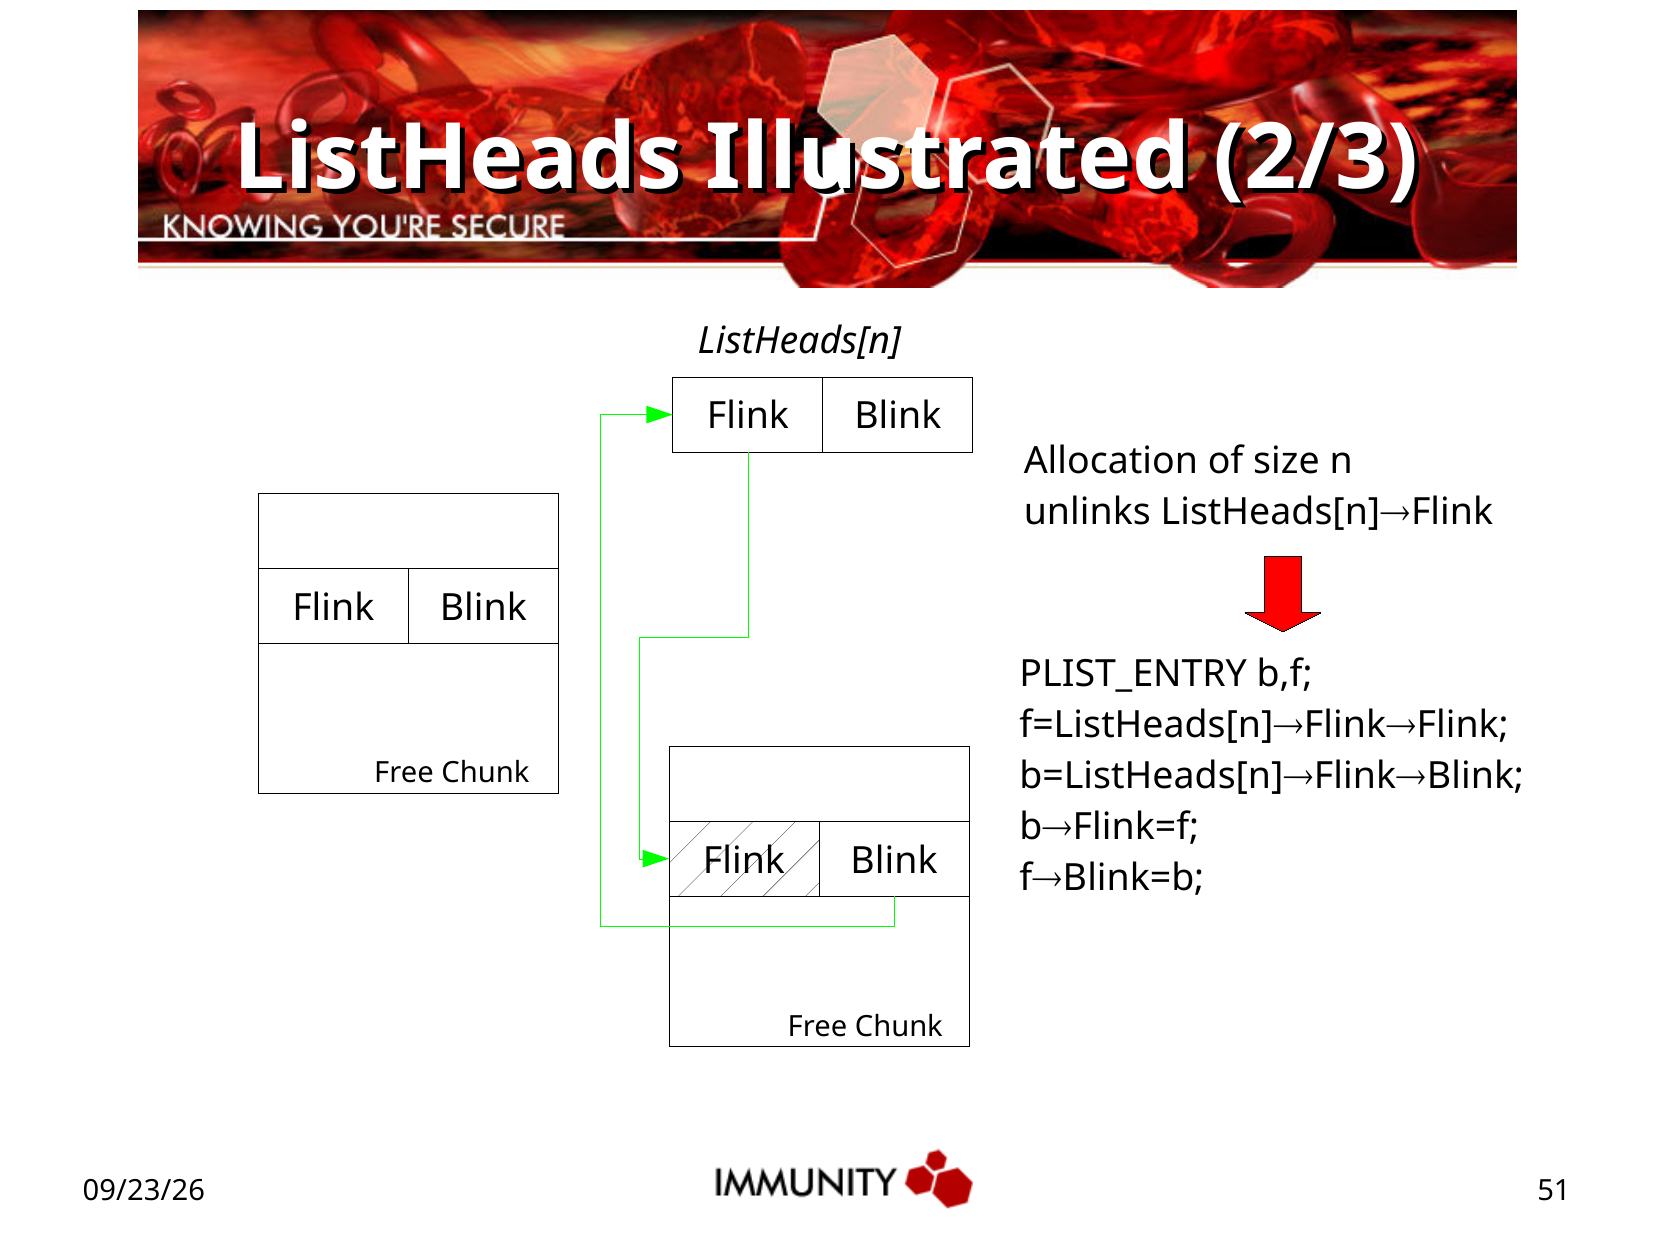

# ListHeads Illustrated (2/3)
ListHeads[n]
Flink
Blink
Allocation of size n
unlinks ListHeads[n]Flink
Flink
Blink
PLIST_ENTRY b,f;
f=ListHeads[n]FlinkFlink;
b=ListHeads[n]FlinkBlink;
bFlink=f;
fBlink=b;
Free Chunk
Flink
Blink
Free Chunk
51